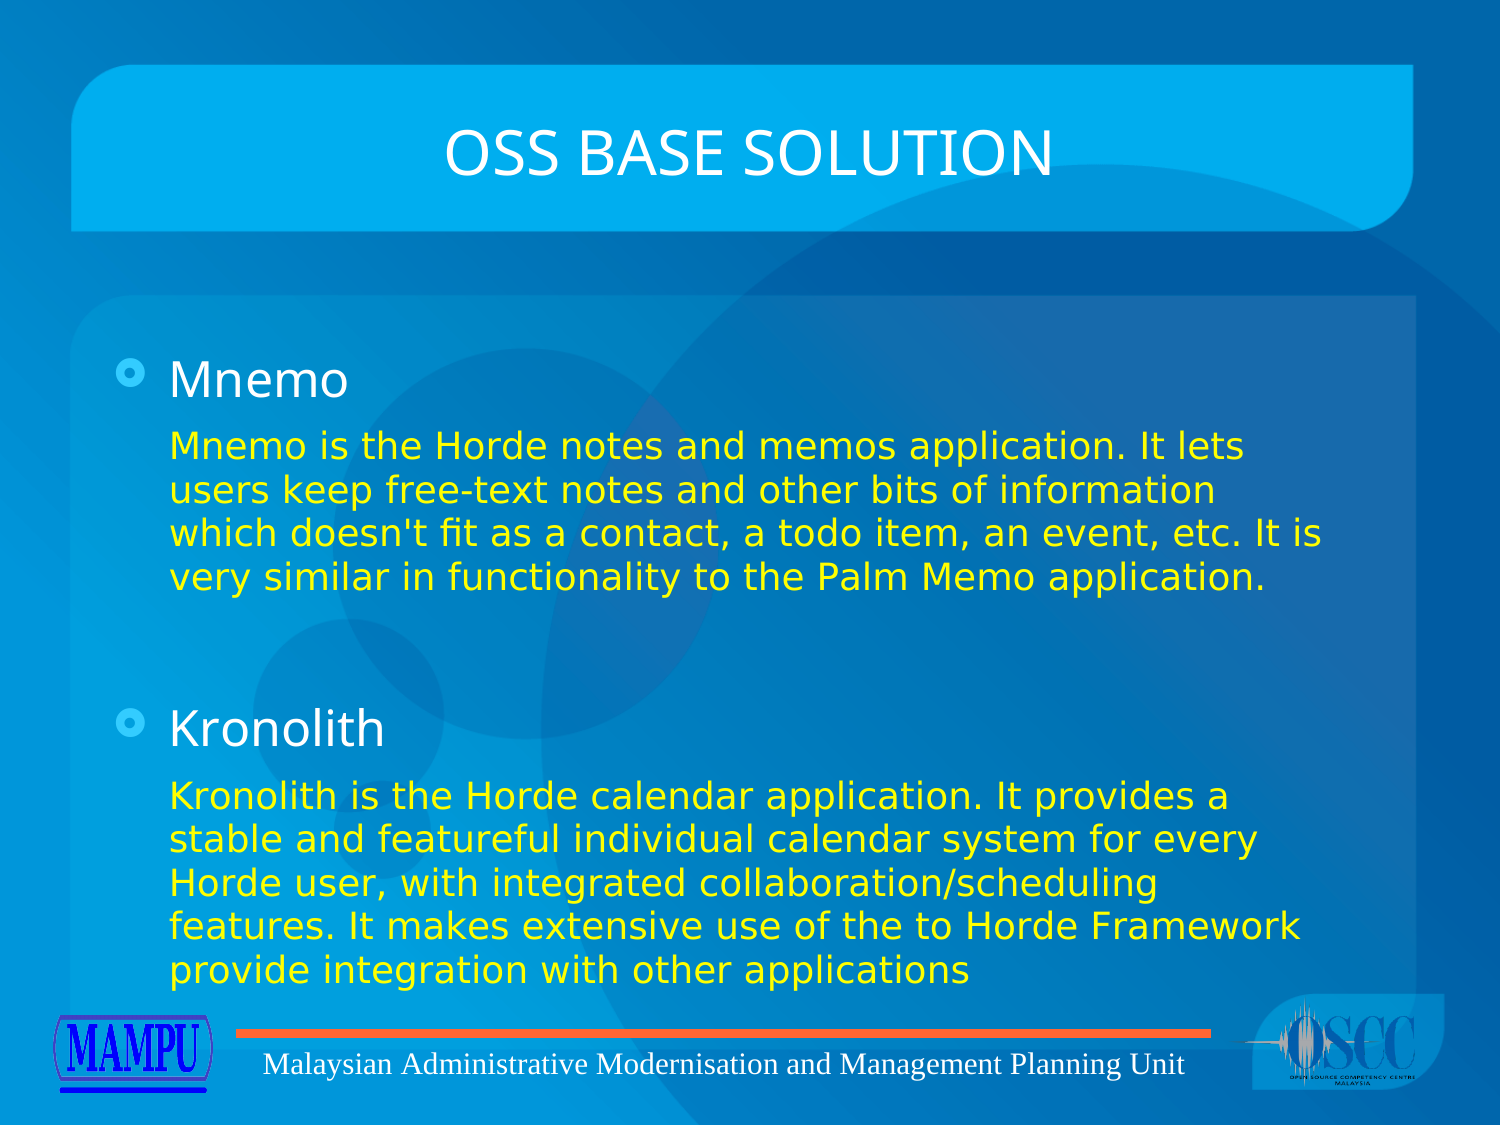

# OSS BASE SOLUTION
Mnemo
Mnemo is the Horde notes and memos application. It lets users keep free-text notes and other bits of information which doesn't fit as a contact, a todo item, an event, etc. It is very similar in functionality to the Palm Memo application.
Kronolith
Kronolith is the Horde calendar application. It provides a stable and featureful individual calendar system for every Horde user, with integrated collaboration/scheduling features. It makes extensive use of the to Horde Framework provide integration with other applications
Malaysian Administrative Modernisation and Management Planning Unit